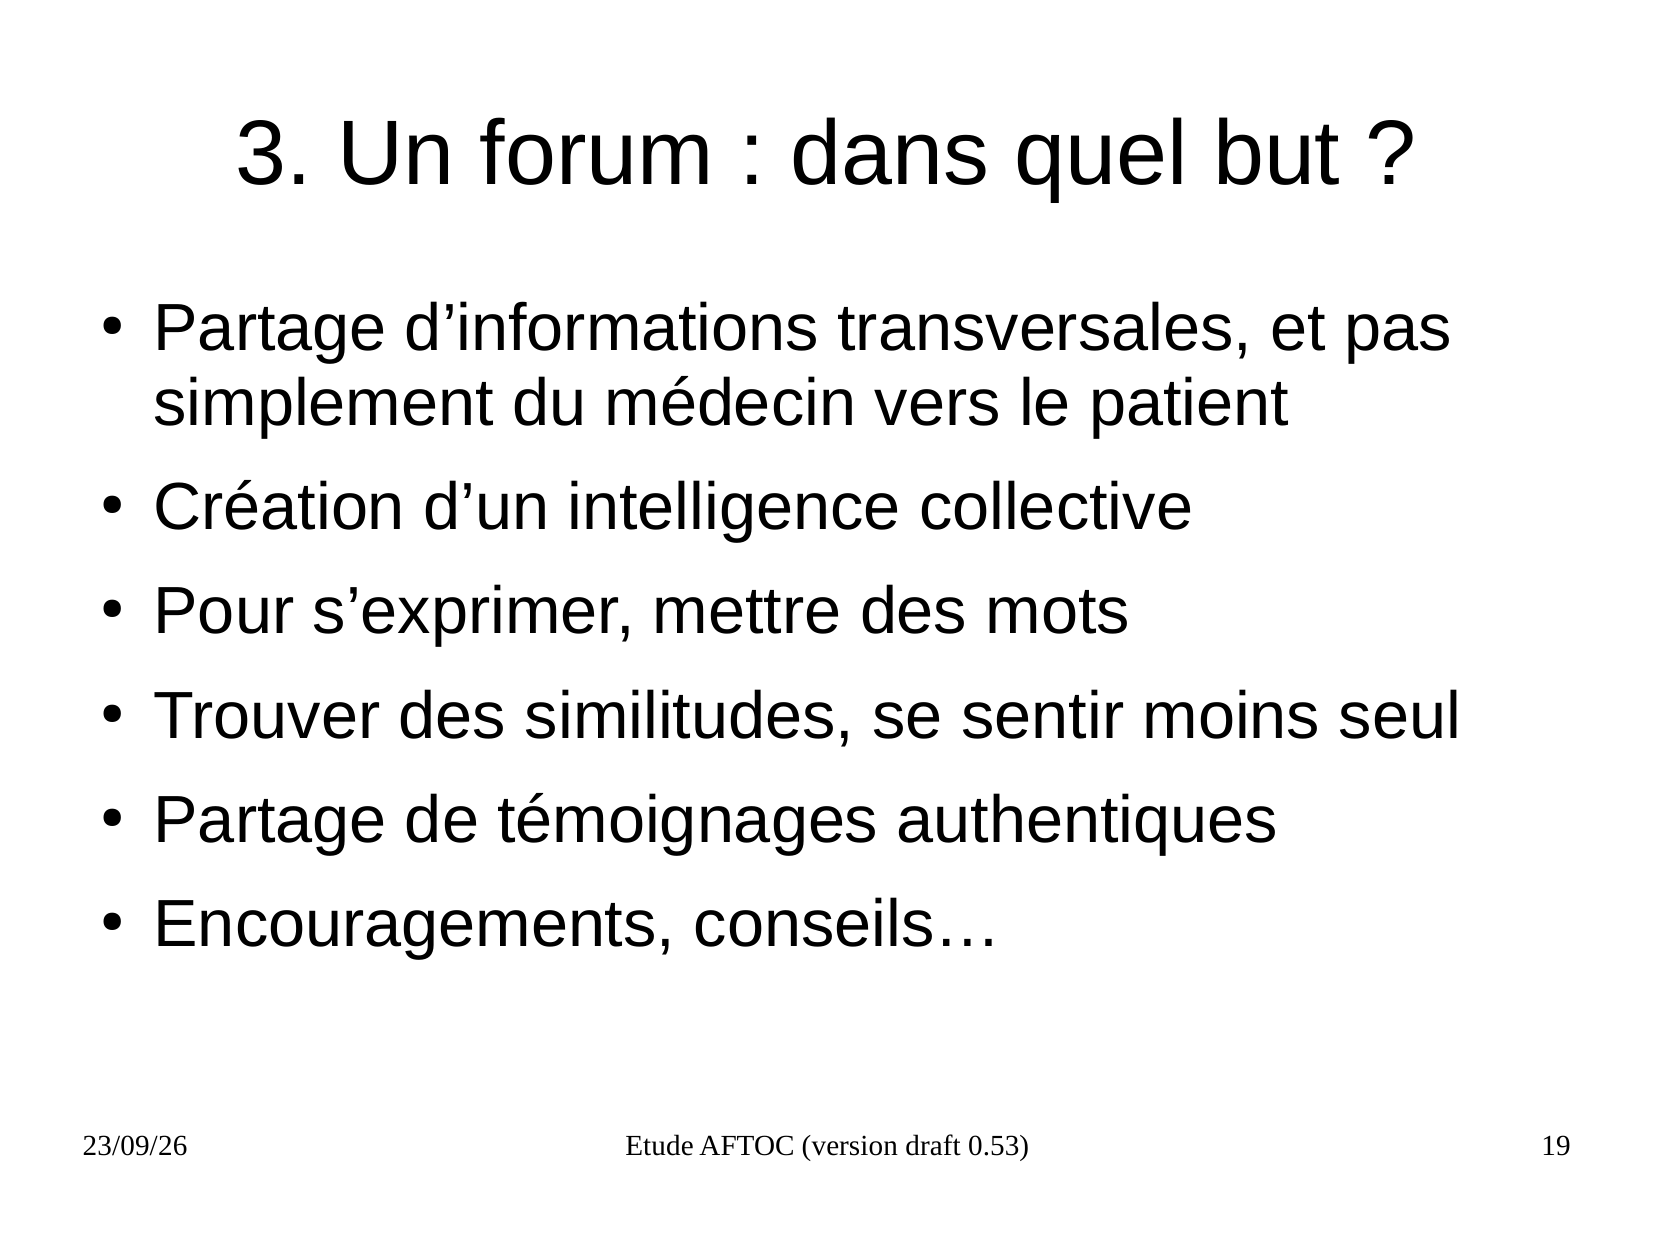

# 3. Un forum : dans quel but ?
Partage d’informations transversales, et pas simplement du médecin vers le patient
Création d’un intelligence collective
Pour s’exprimer, mettre des mots
Trouver des similitudes, se sentir moins seul
Partage de témoignages authentiques
Encouragements, conseils…
Etude AFTOC (version draft 0.53)
19